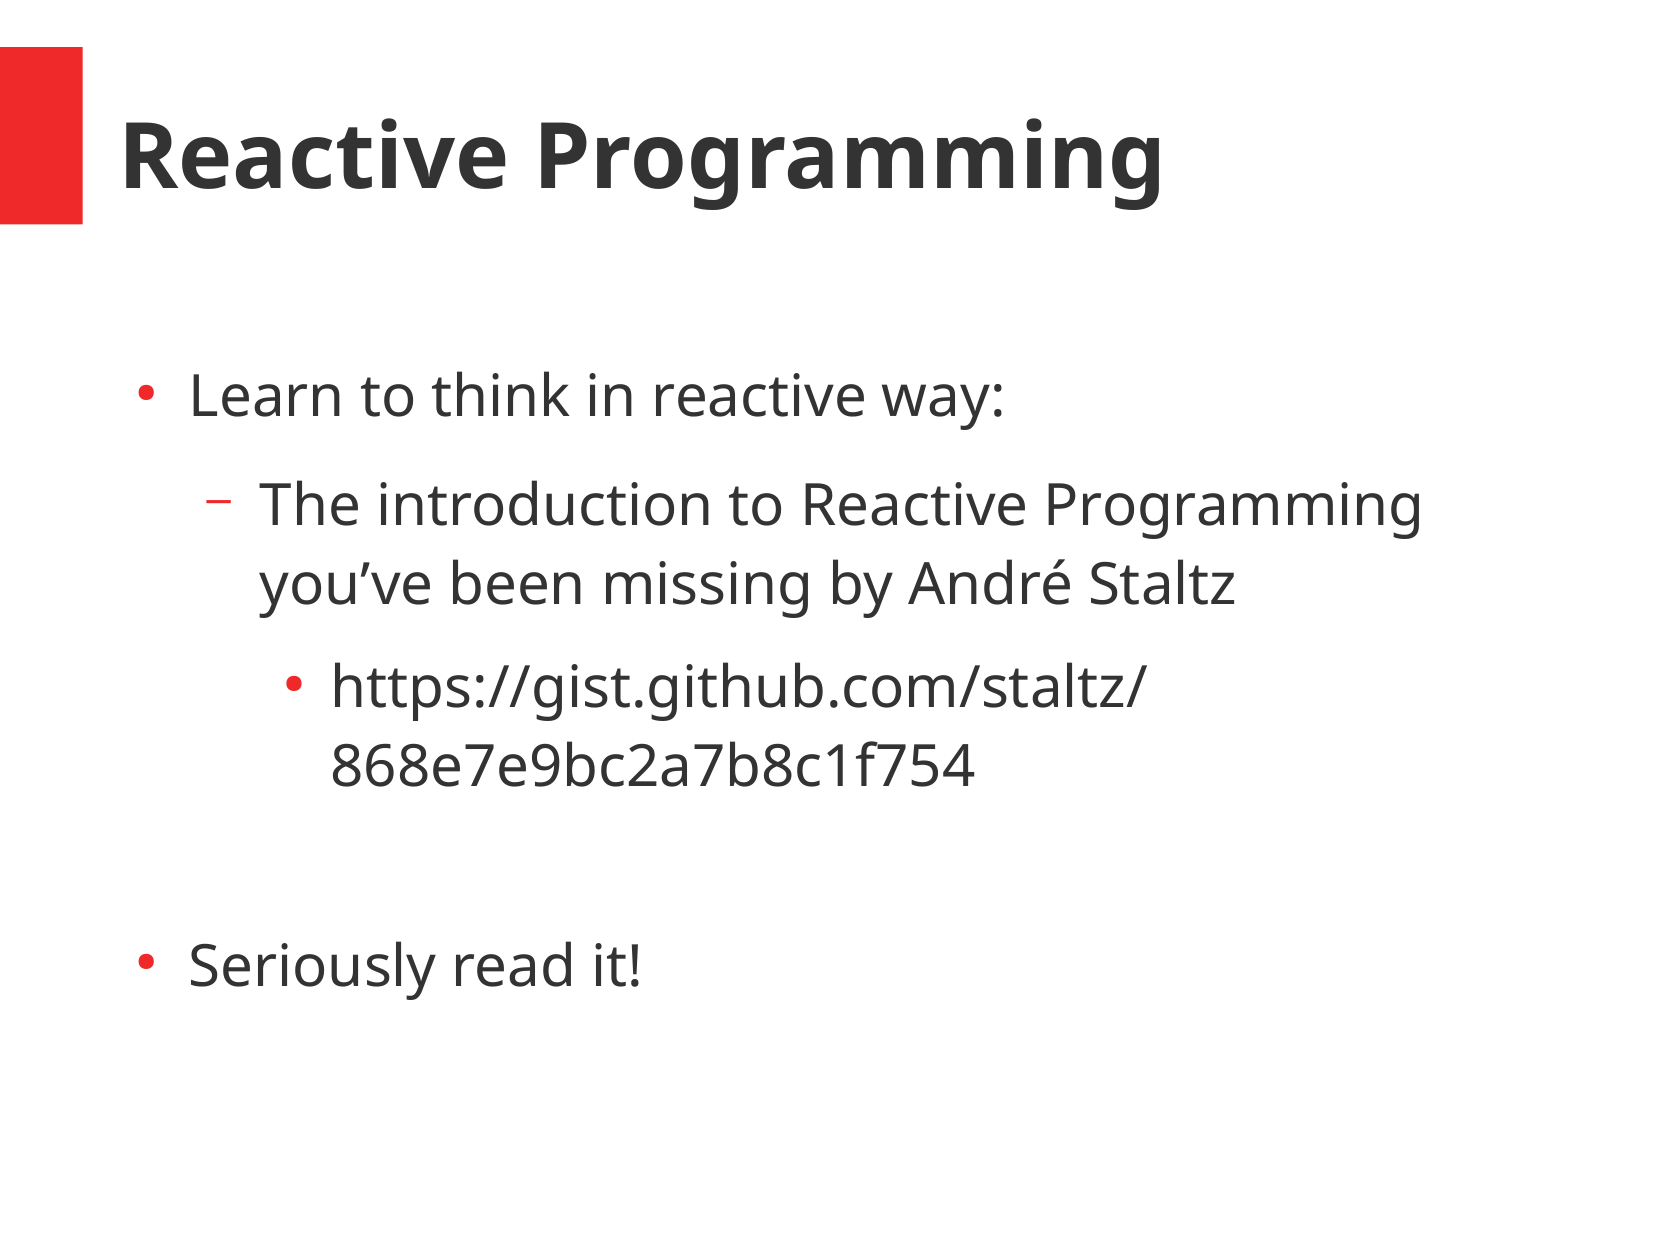

# Reactive Programming
Learn to think in reactive way:
The introduction to Reactive Programming you’ve been missing by André Staltz
https://gist.github.com/staltz/868e7e9bc2a7b8c1f754
Seriously read it!